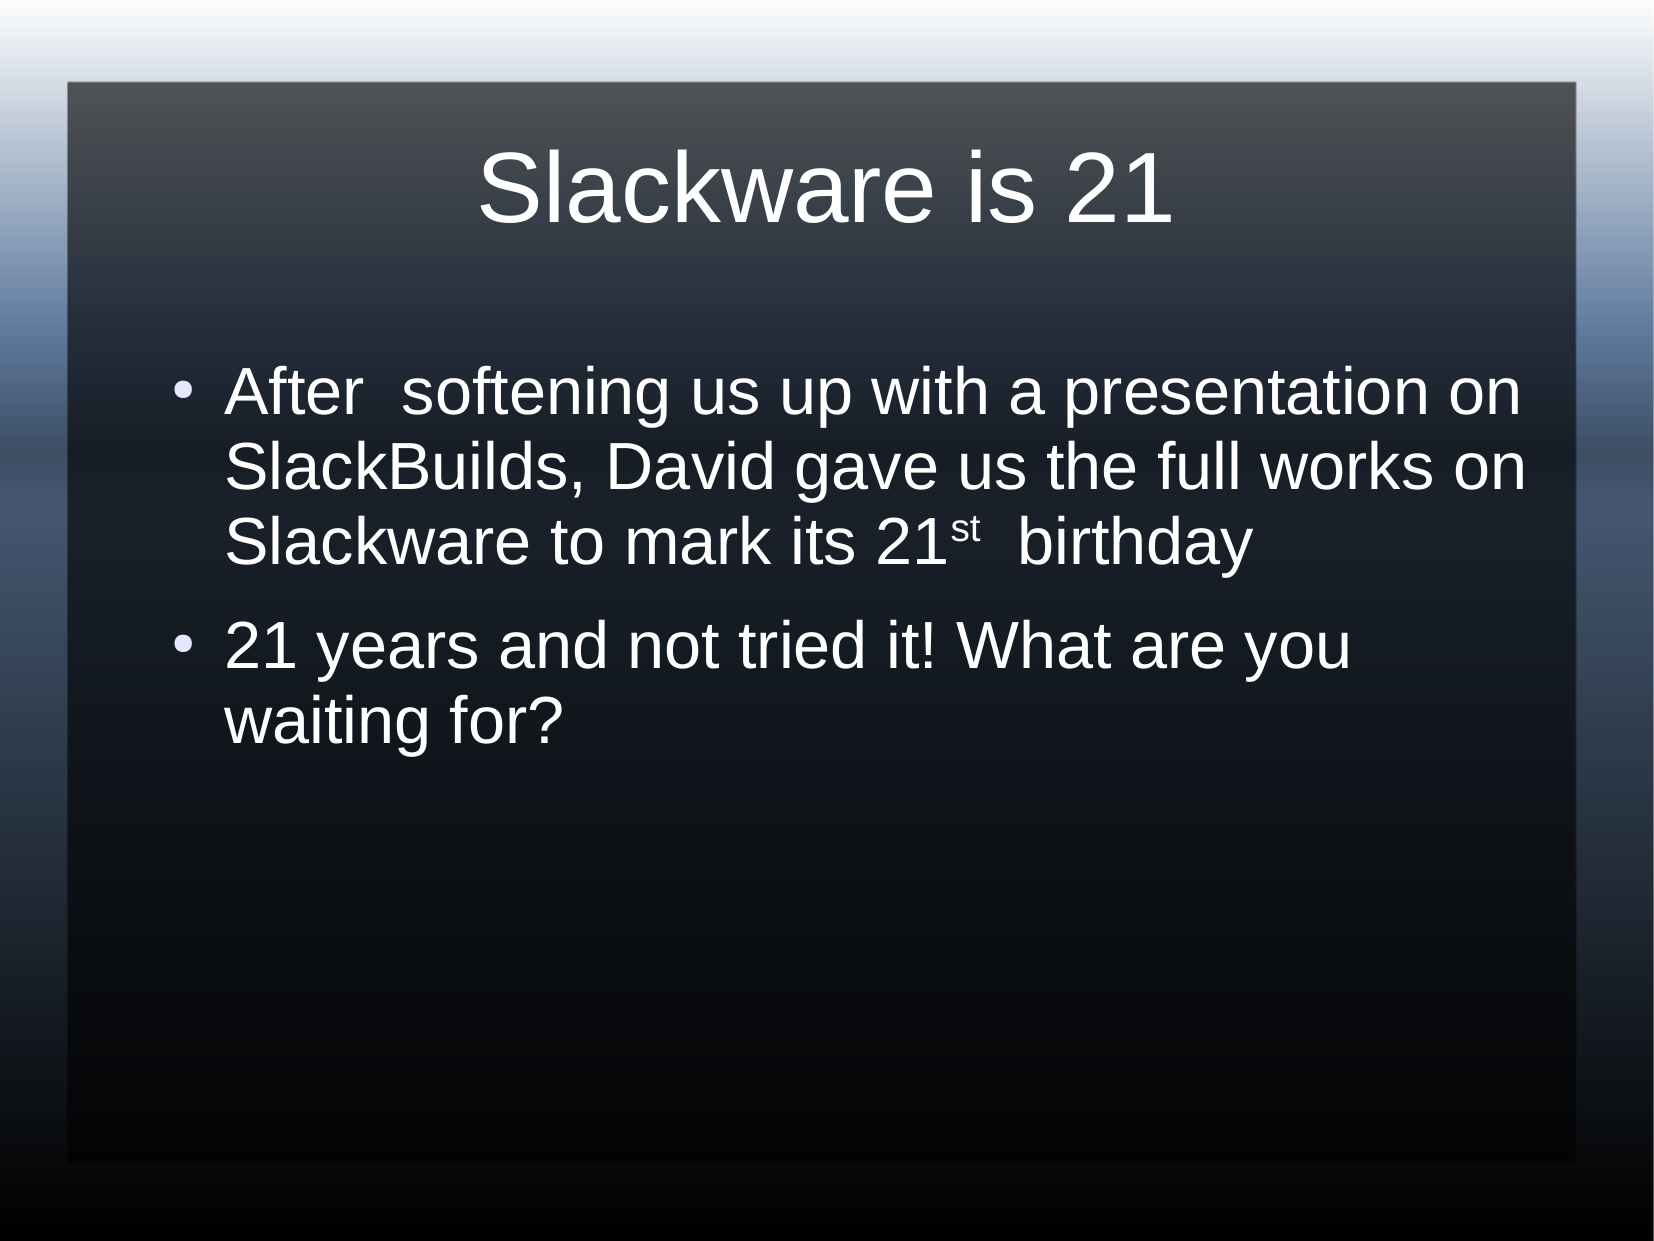

# Slackware is 21
After softening us up with a presentation on SlackBuilds, David gave us the full works on Slackware to mark its 21st birthday
21 years and not tried it! What are you waiting for?